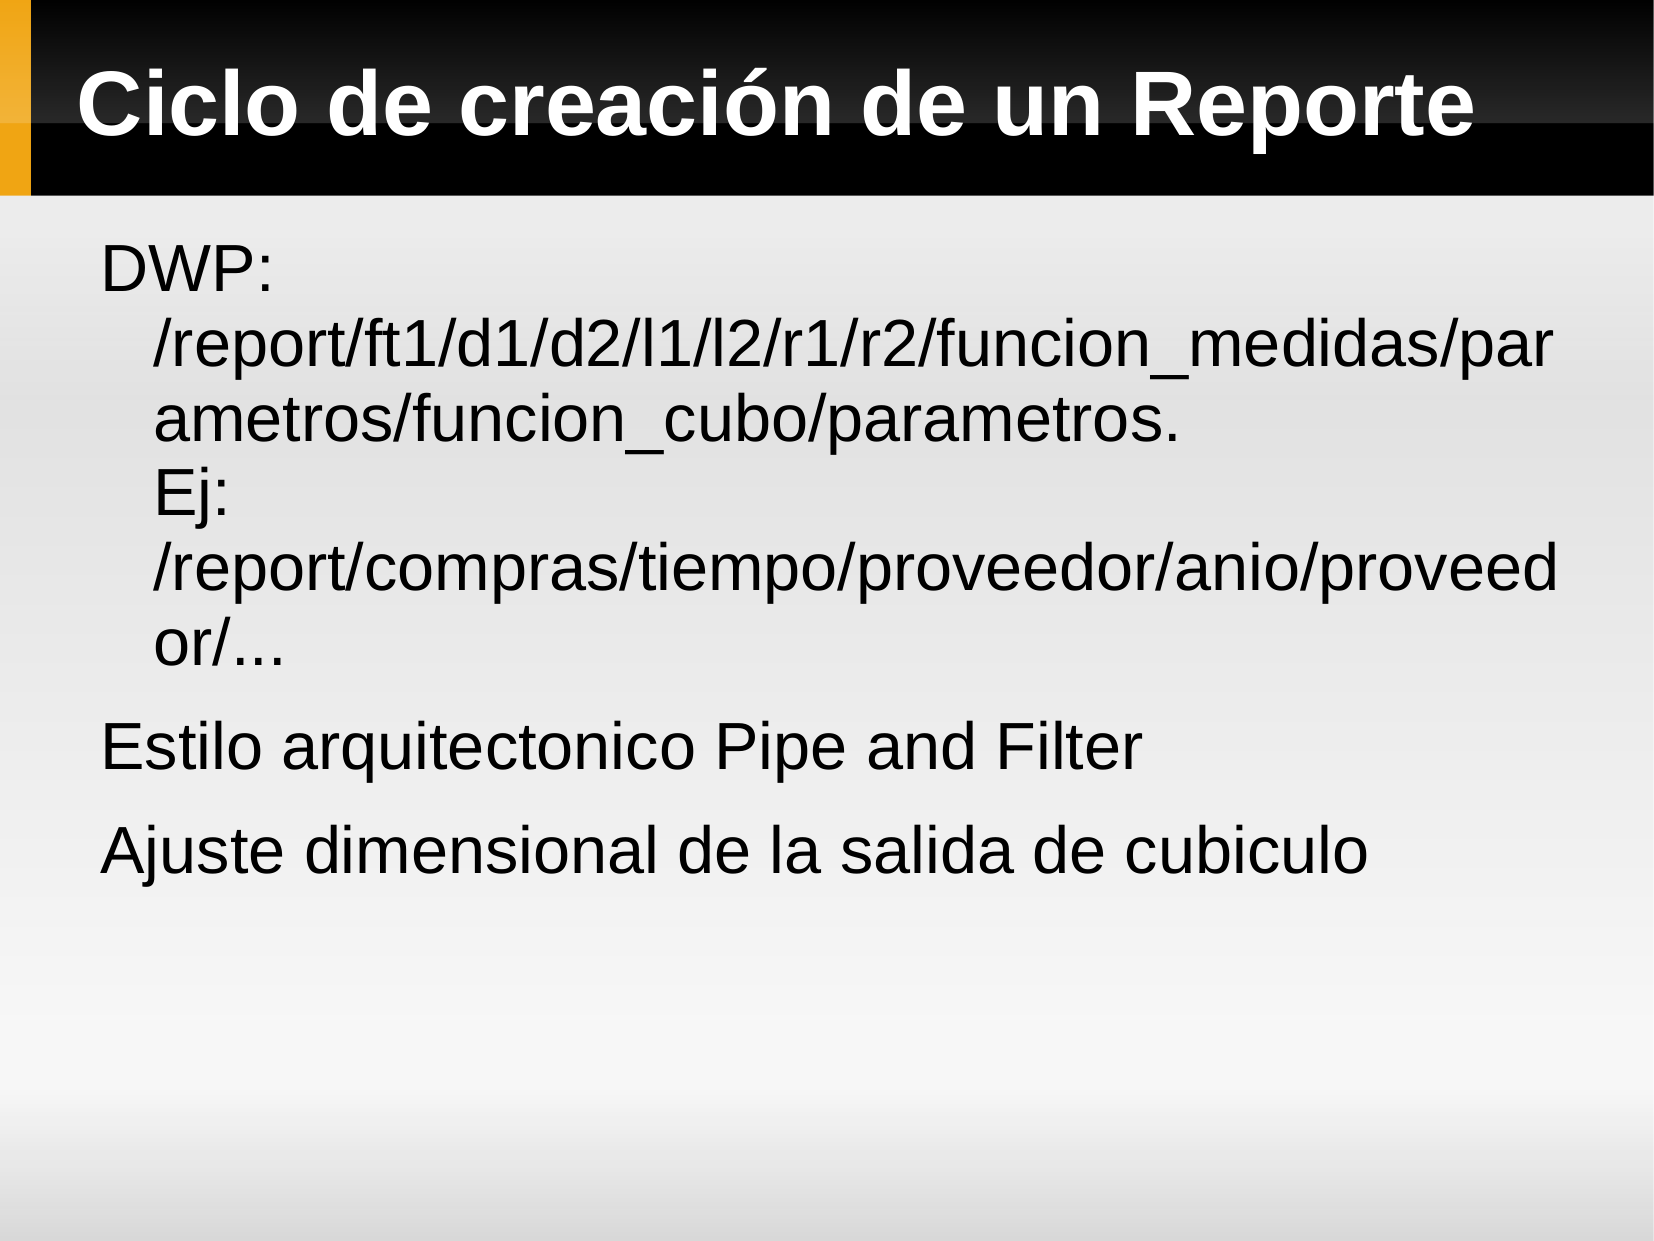

# Ciclo de creación de un Reporte
DWP: /report/ft1/d1/d2/l1/l2/r1/r2/funcion_medidas/parametros/funcion_cubo/parametros.
Ej: /report/compras/tiempo/proveedor/anio/proveedor/...
Estilo arquitectonico Pipe and Filter
Ajuste dimensional de la salida de cubiculo